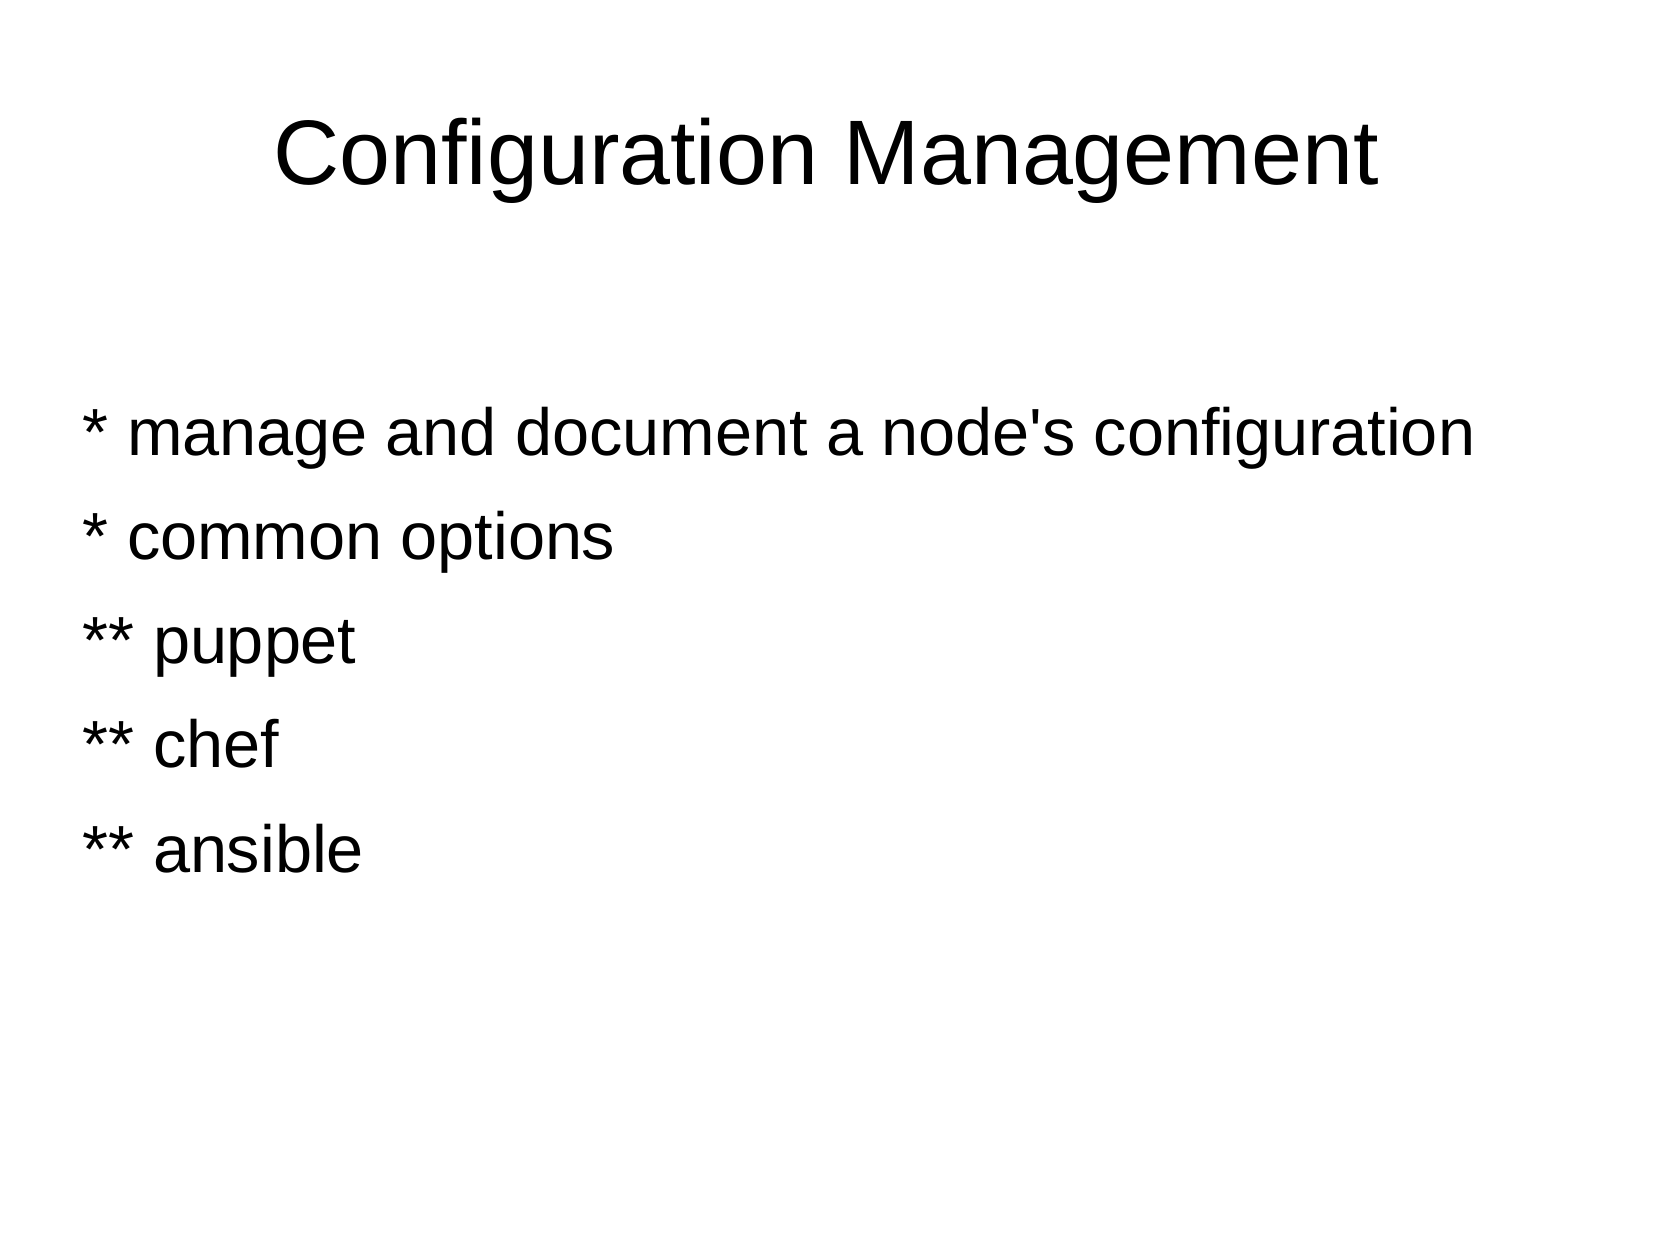

# Configuration Management
* manage and document a node's configuration
* common options
** puppet
** chef
** ansible